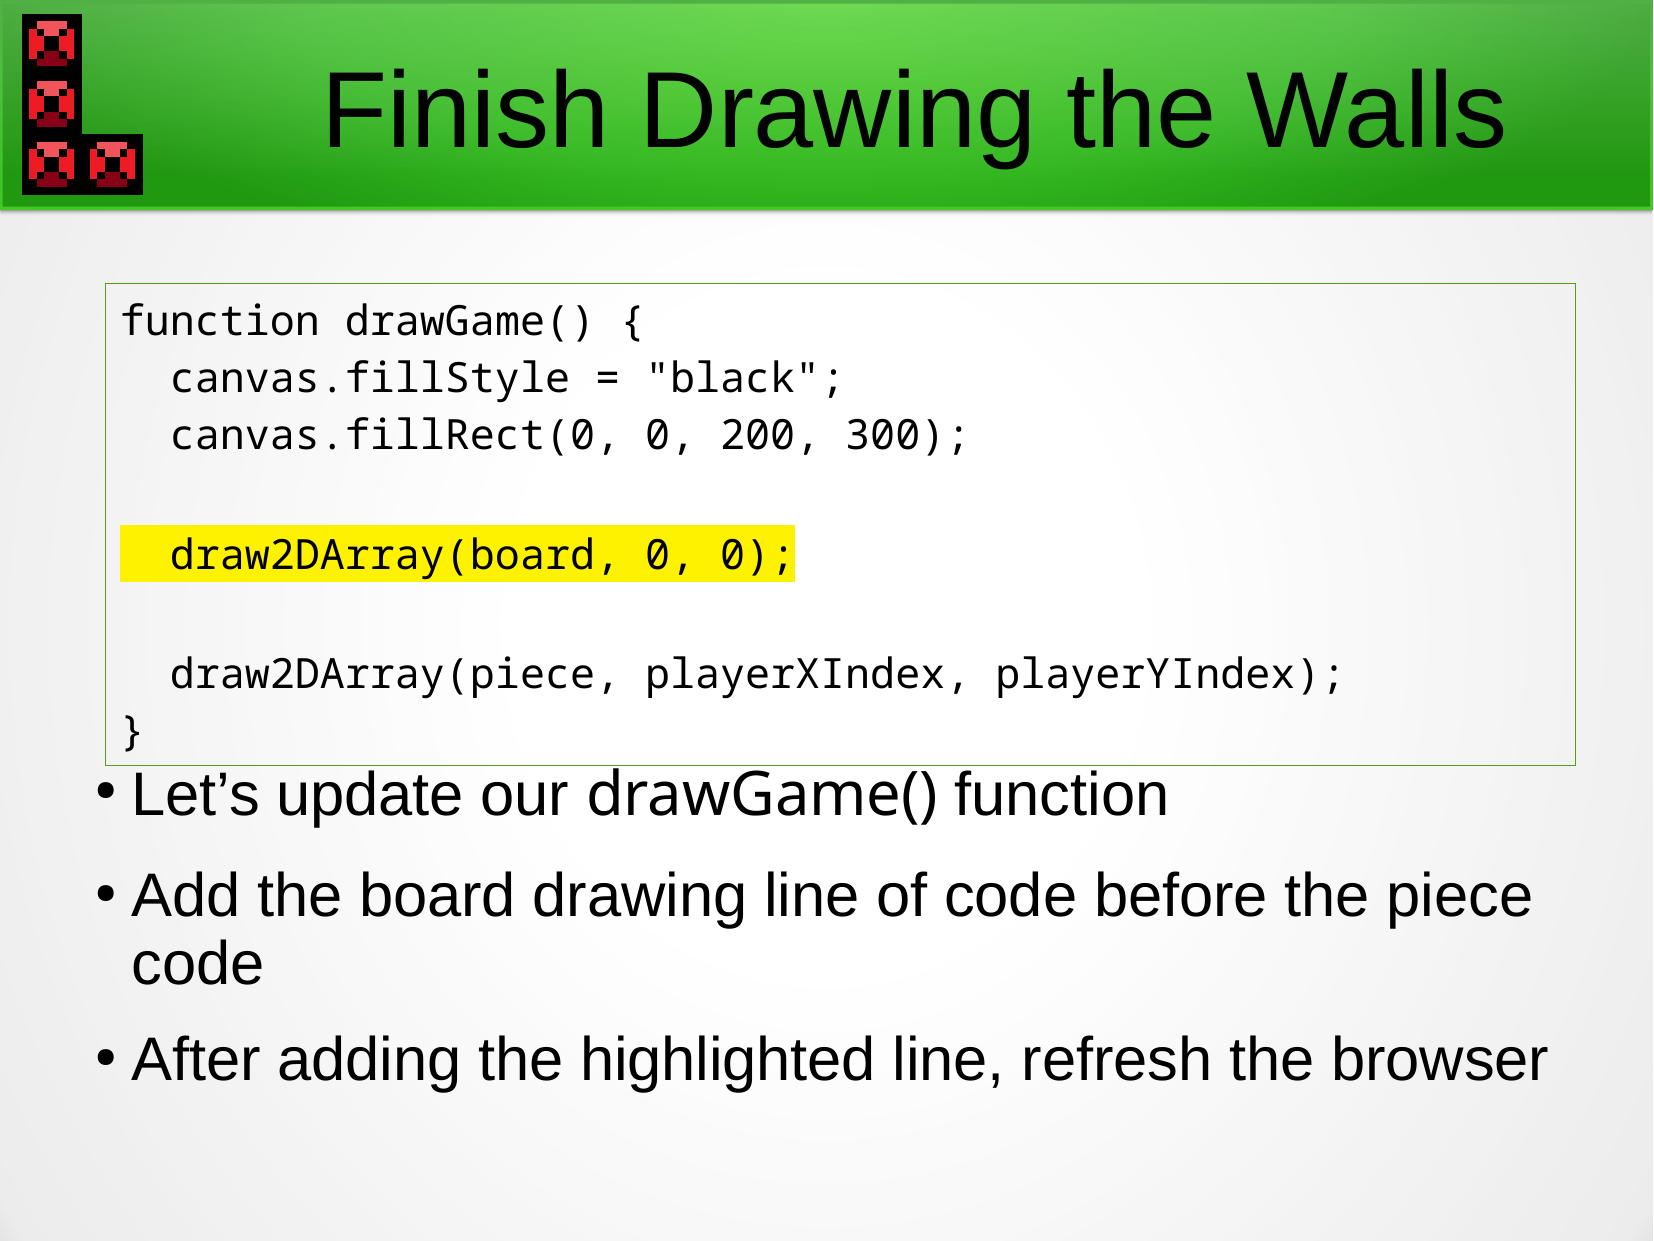

# Finish Drawing the Walls
function drawGame() {
 canvas.fillStyle = "black";
 canvas.fillRect(0, 0, 200, 300);
 draw2DArray(board, 0, 0);
 draw2DArray(piece, playerXIndex, playerYIndex);
}
Let’s update our drawGame() function
Add the board drawing line of code before the piece code
After adding the highlighted line, refresh the browser